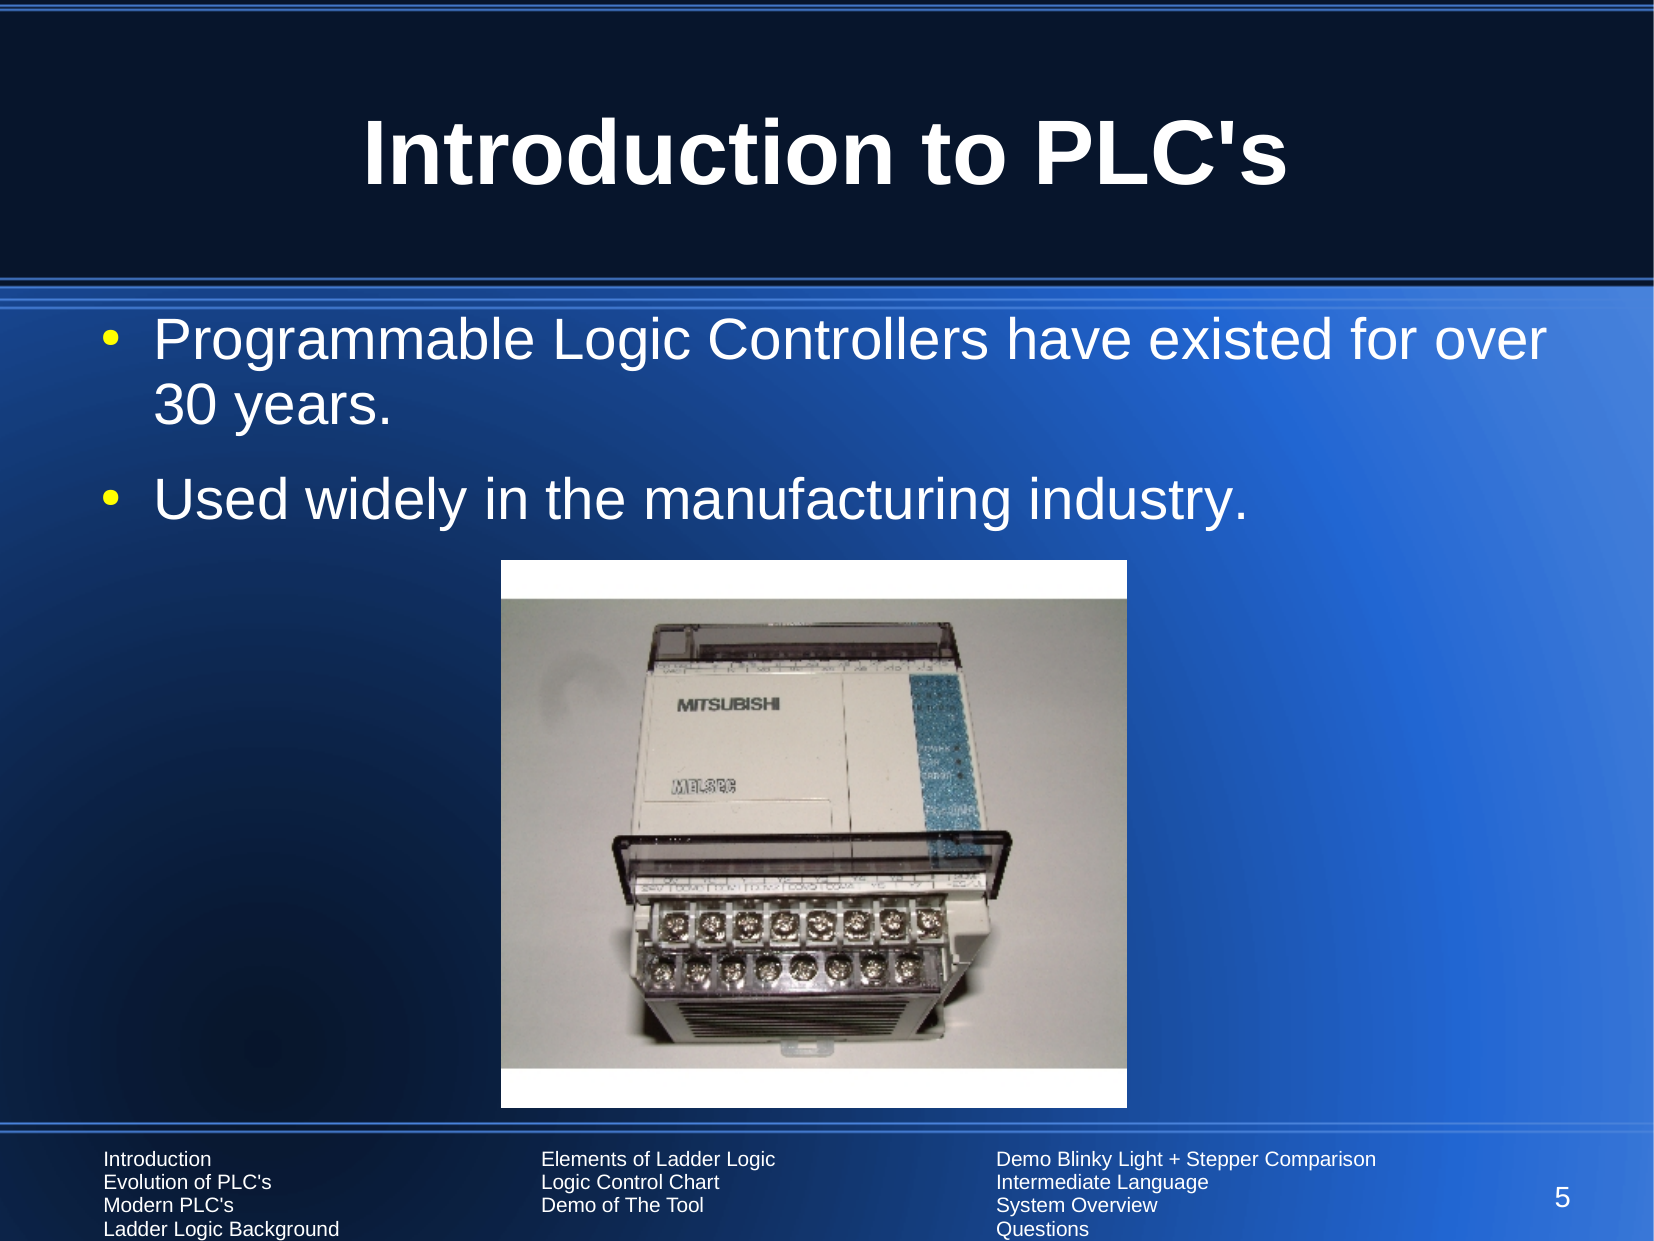

# Introduction to PLC's
Programmable Logic Controllers have existed for over 30 years.
Used widely in the manufacturing industry.
5